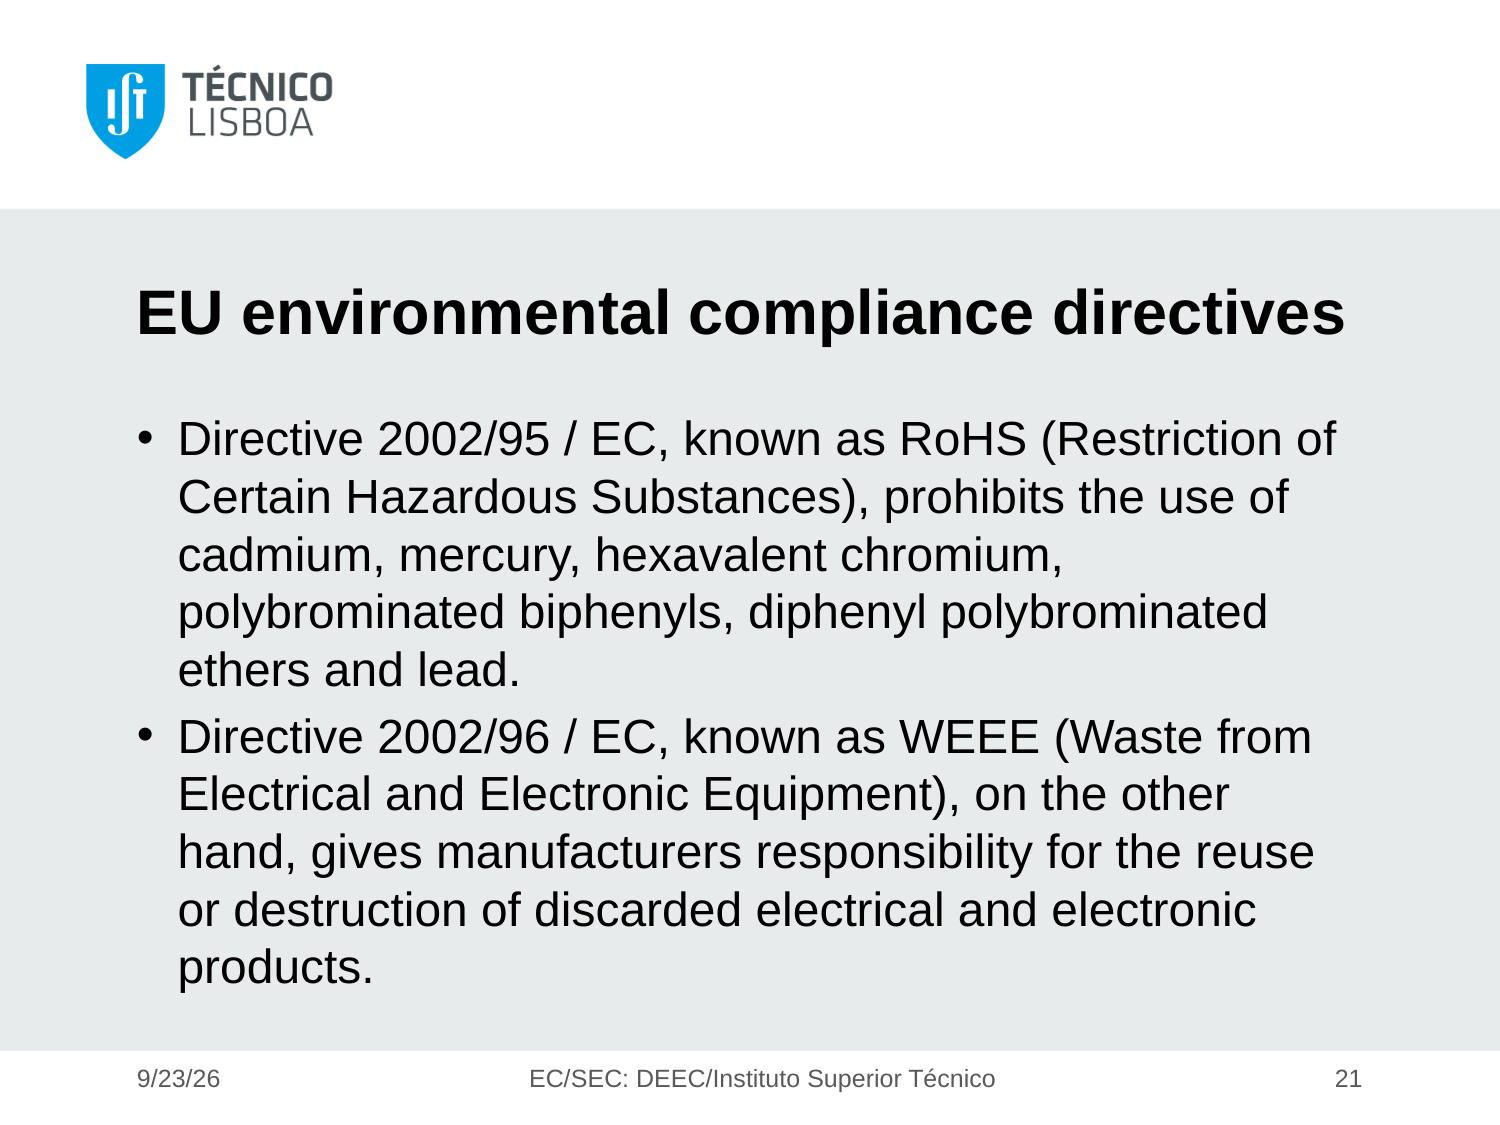

# EU environmental compliance directives
Directive 2002/95 / EC, known as RoHS (Restriction of Certain Hazardous Substances), prohibits the use of cadmium, mercury, hexavalent chromium, polybrominated biphenyls, diphenyl polybrominated ethers and lead.
Directive 2002/96 / EC, known as WEEE (Waste from Electrical and Electronic Equipment), on the other hand, gives manufacturers responsibility for the reuse or destruction of discarded electrical and electronic products.
EC/SEC: DEEC/Instituto Superior Técnico